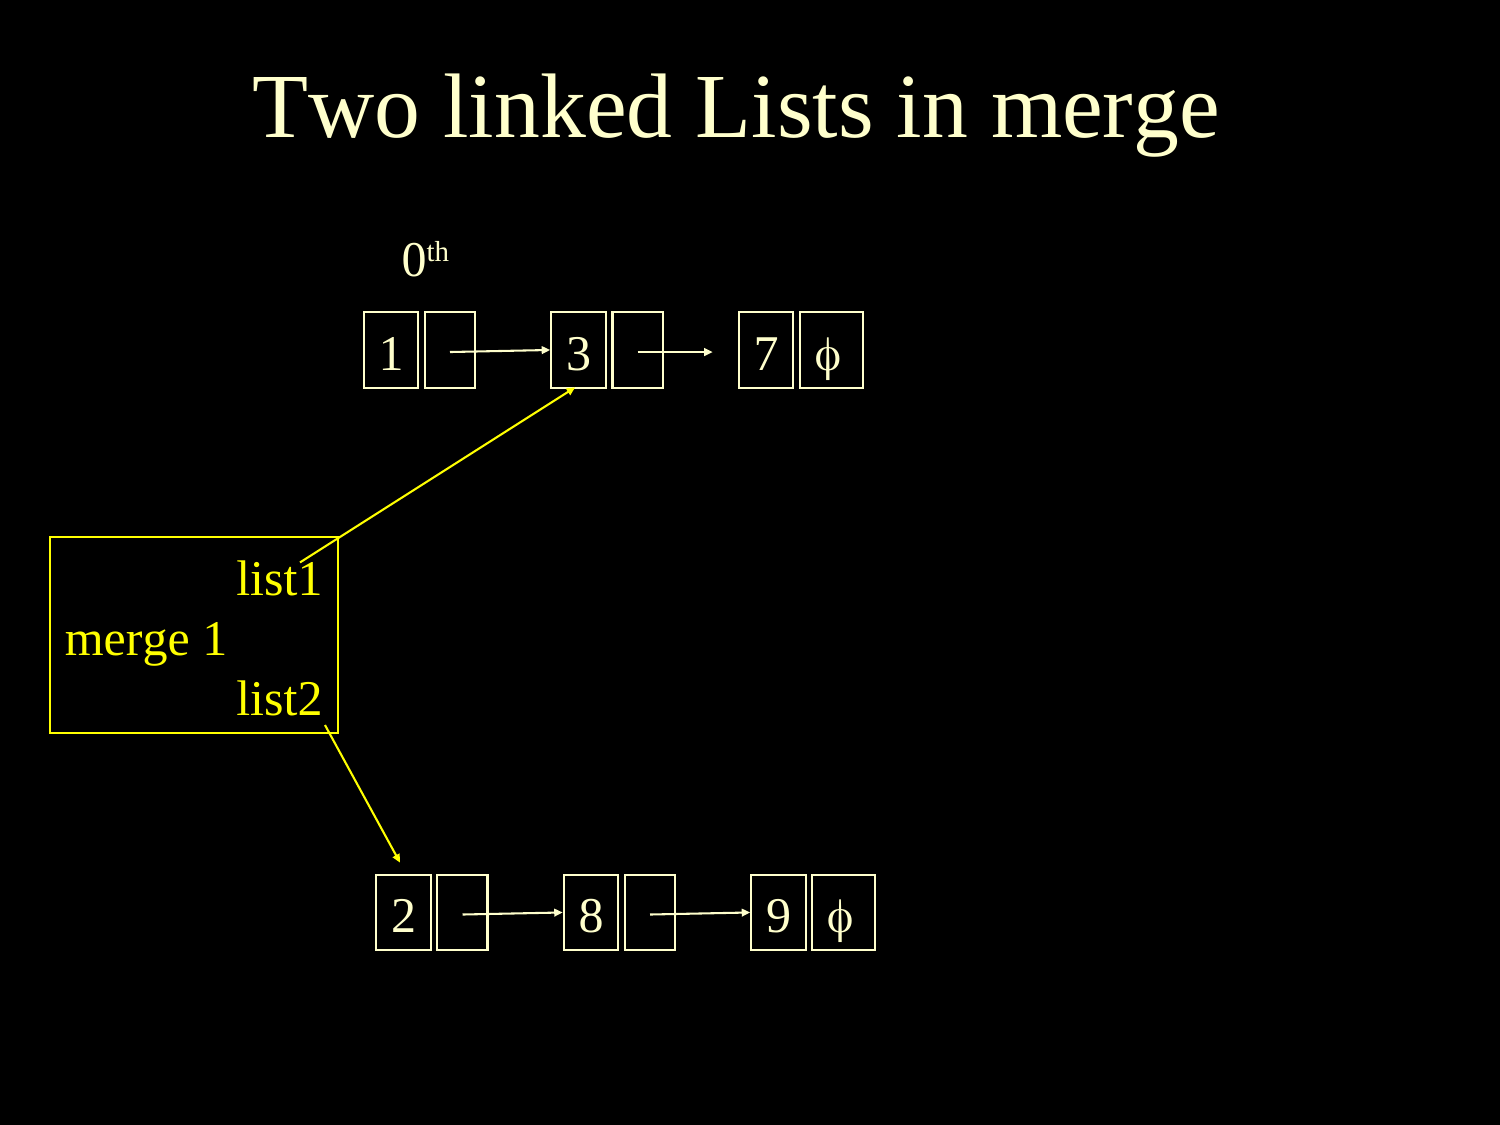

# Two linked Lists in merge
0th
1
3
7

list1
merge 1
list2
2
8
9
